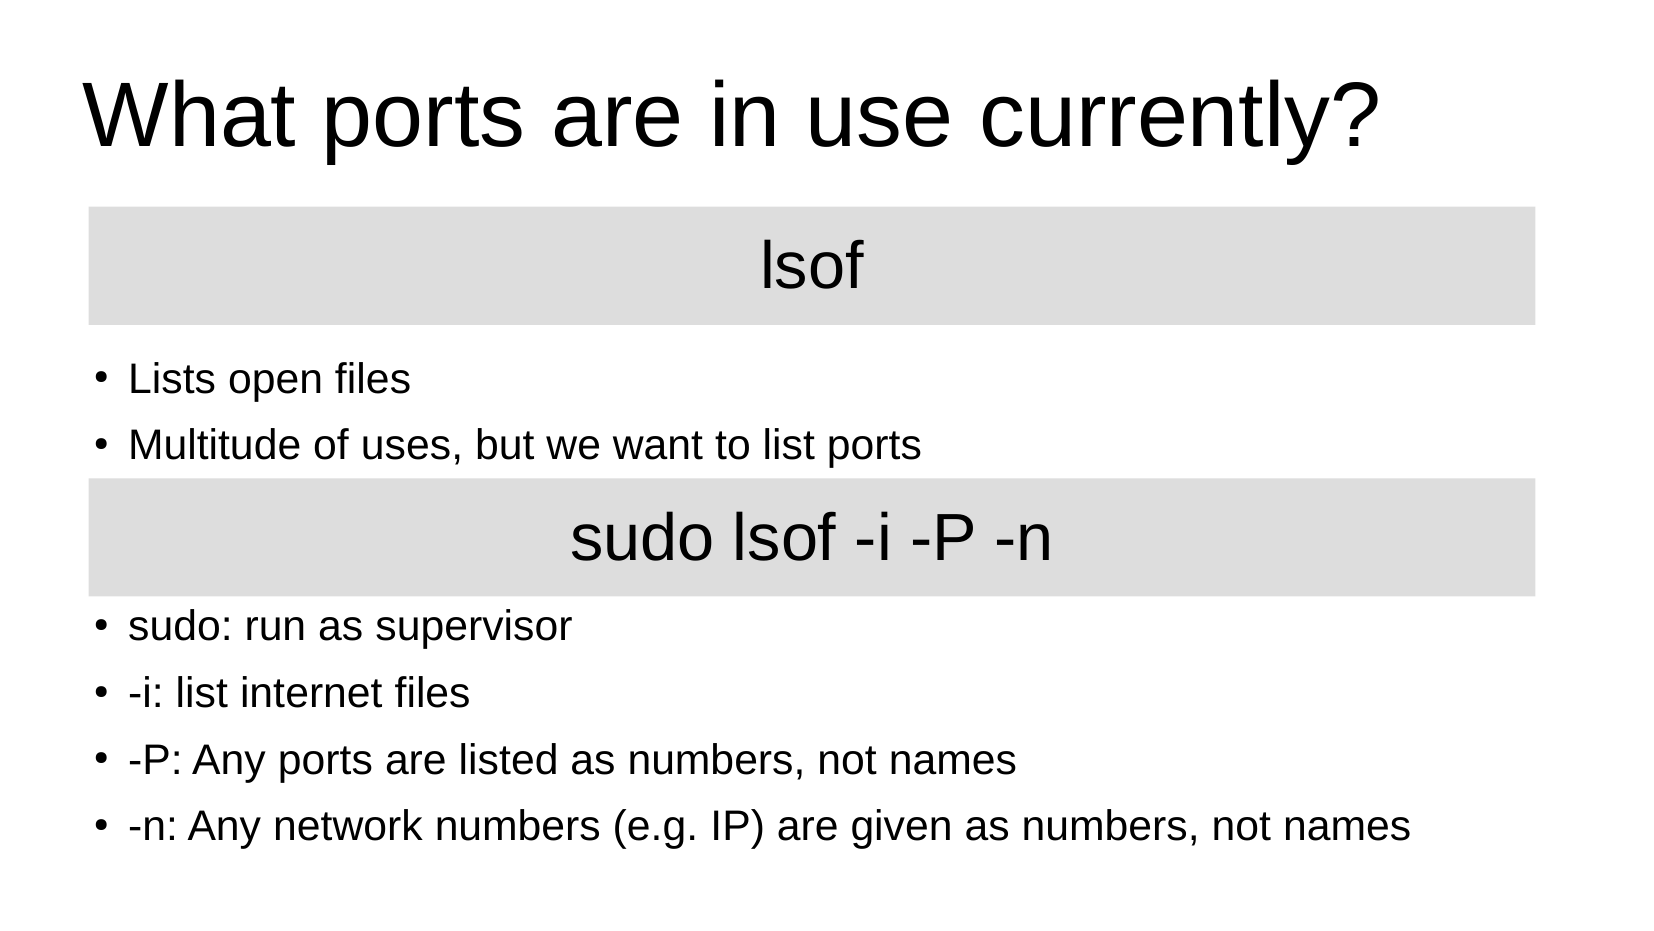

# What ports are in use currently?
lsof
Lists open files
Multitude of uses, but we want to list ports
sudo: run as supervisor
-i: list internet files
-P: Any ports are listed as numbers, not names
-n: Any network numbers (e.g. IP) are given as numbers, not names
sudo lsof -i -P -n